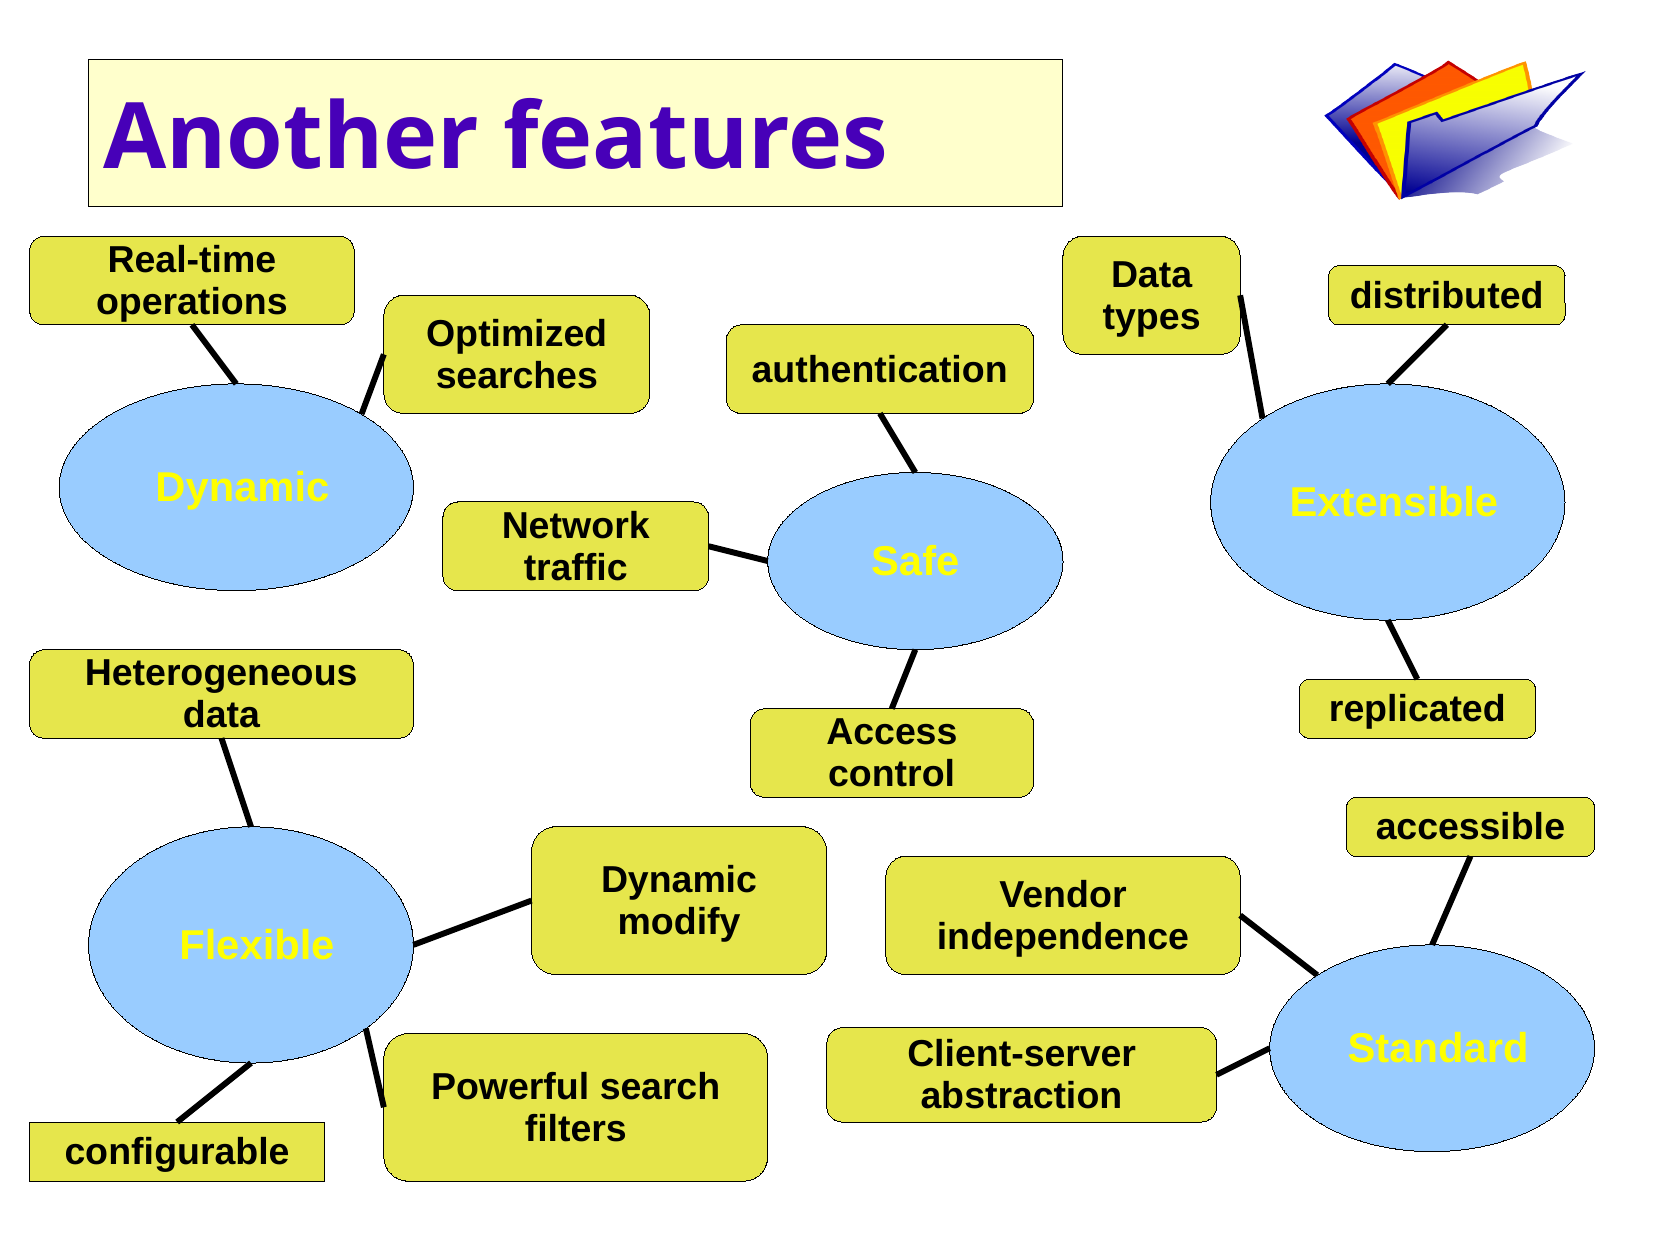

Another features
Real-time operations
Data types
distributed
Optimized searches
authentication
Dynamic
Extensible
Safe
Network traffic
Heterogeneous data
replicated
Access control
accessible
Flexible
Dynamic modify
Vendor independence
Standard
Client-server abstraction
Powerful search filters
configurable